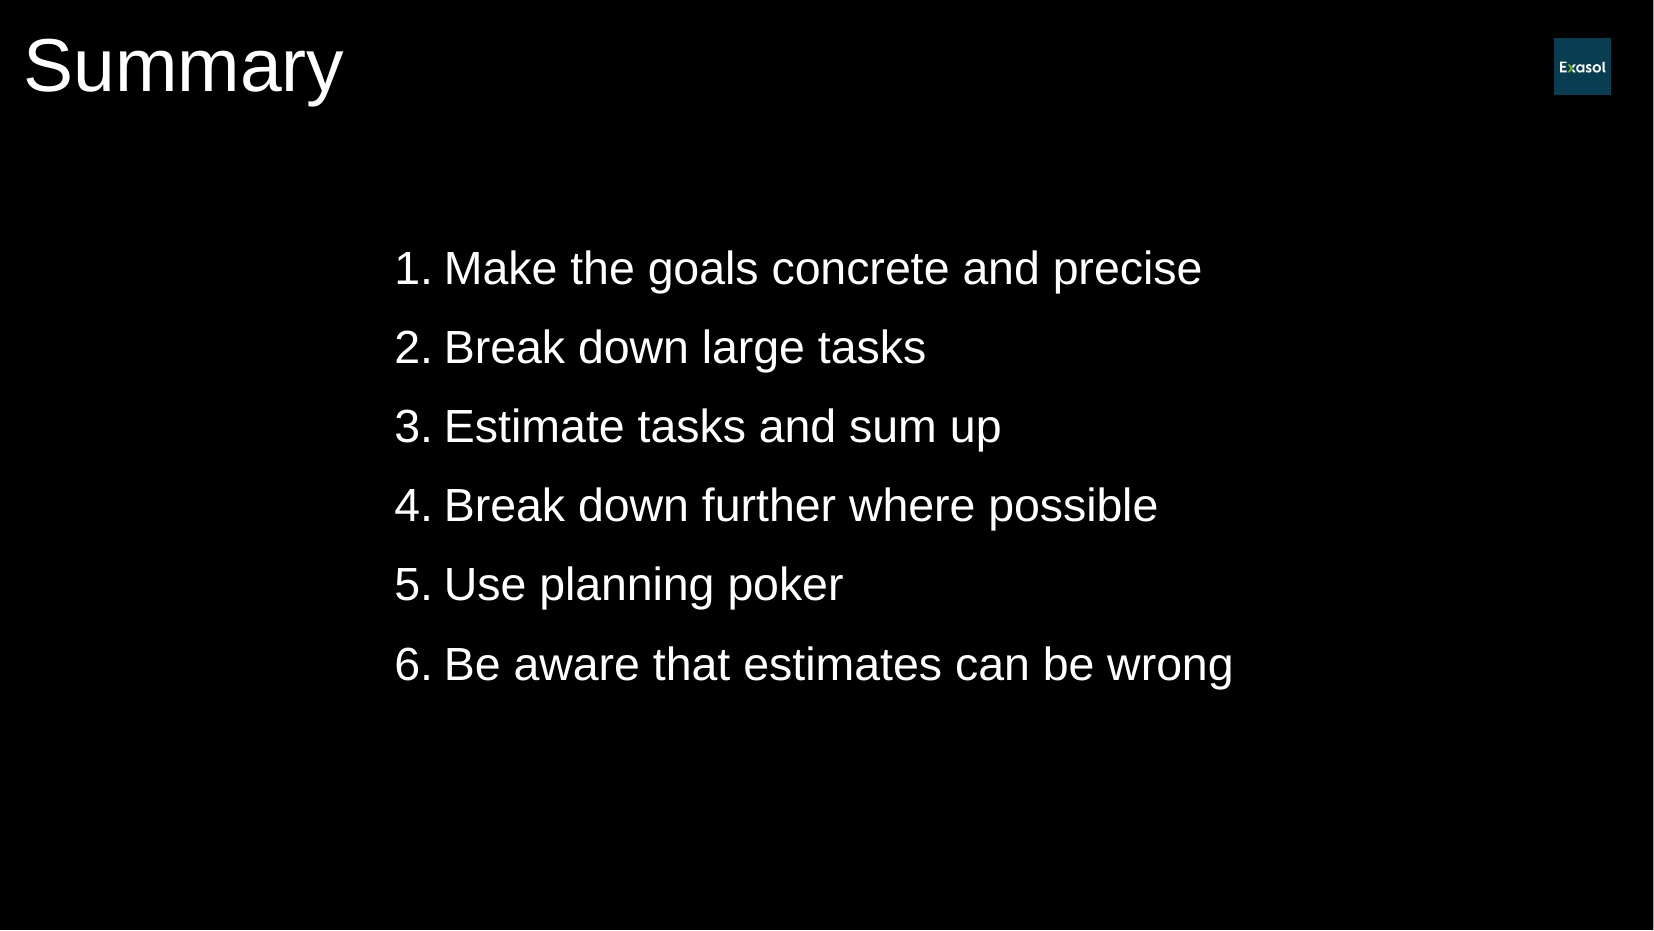

# Summary
Make the goals concrete and precise
Break down large tasks
Estimate tasks and sum up
Break down further where possible
Use planning poker
Be aware that estimates can be wrong